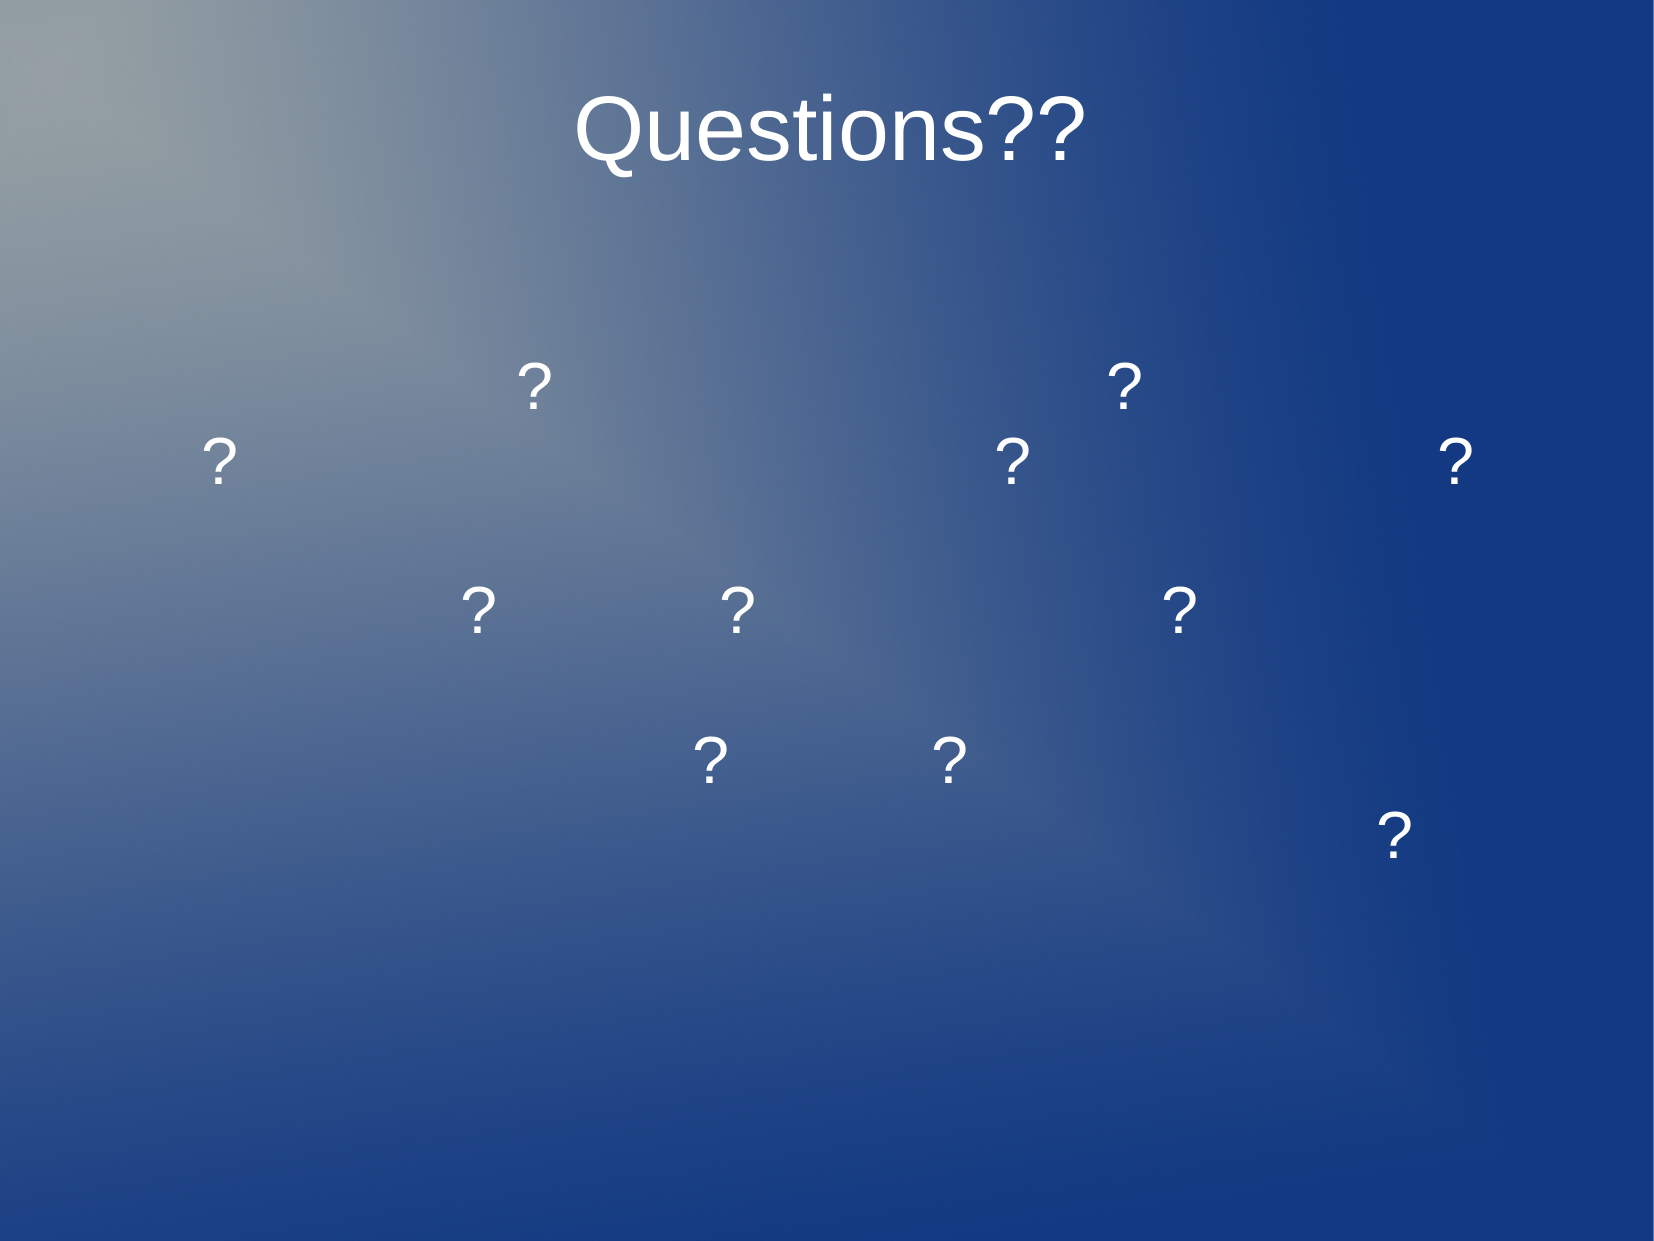

# Questions??
? ?
 ? ? ?
? ? ?
? ?
 ?